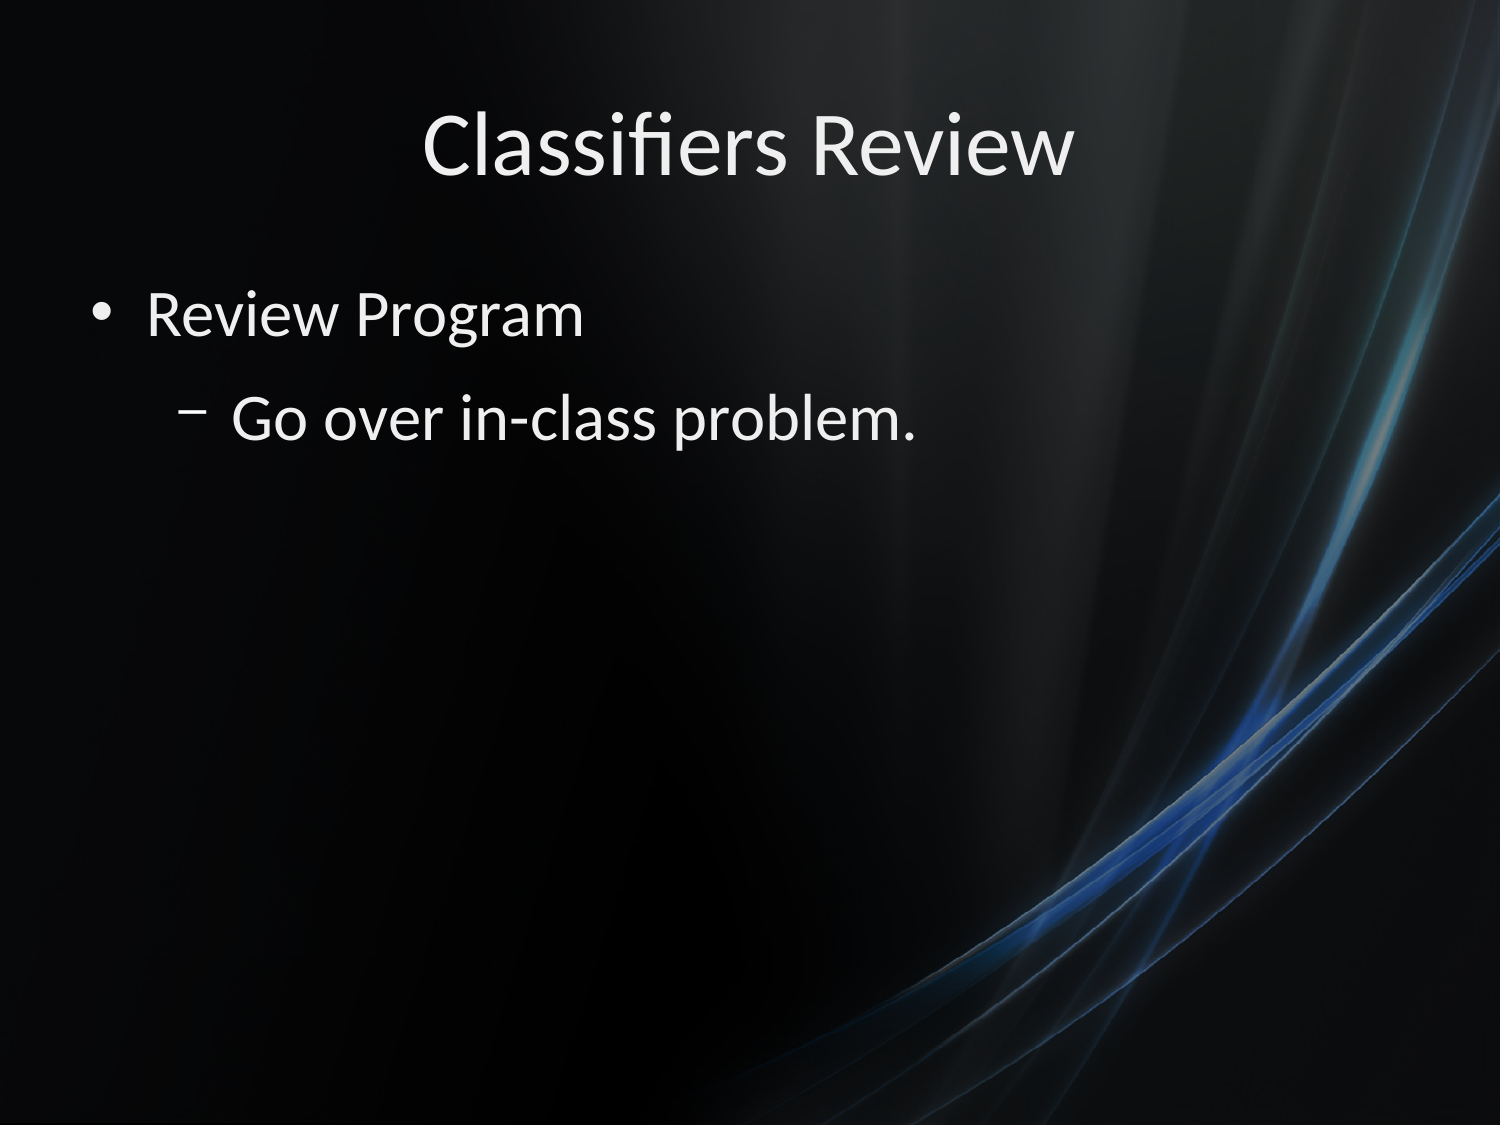

# Classifiers Review
Review Program
Go over in-class problem.